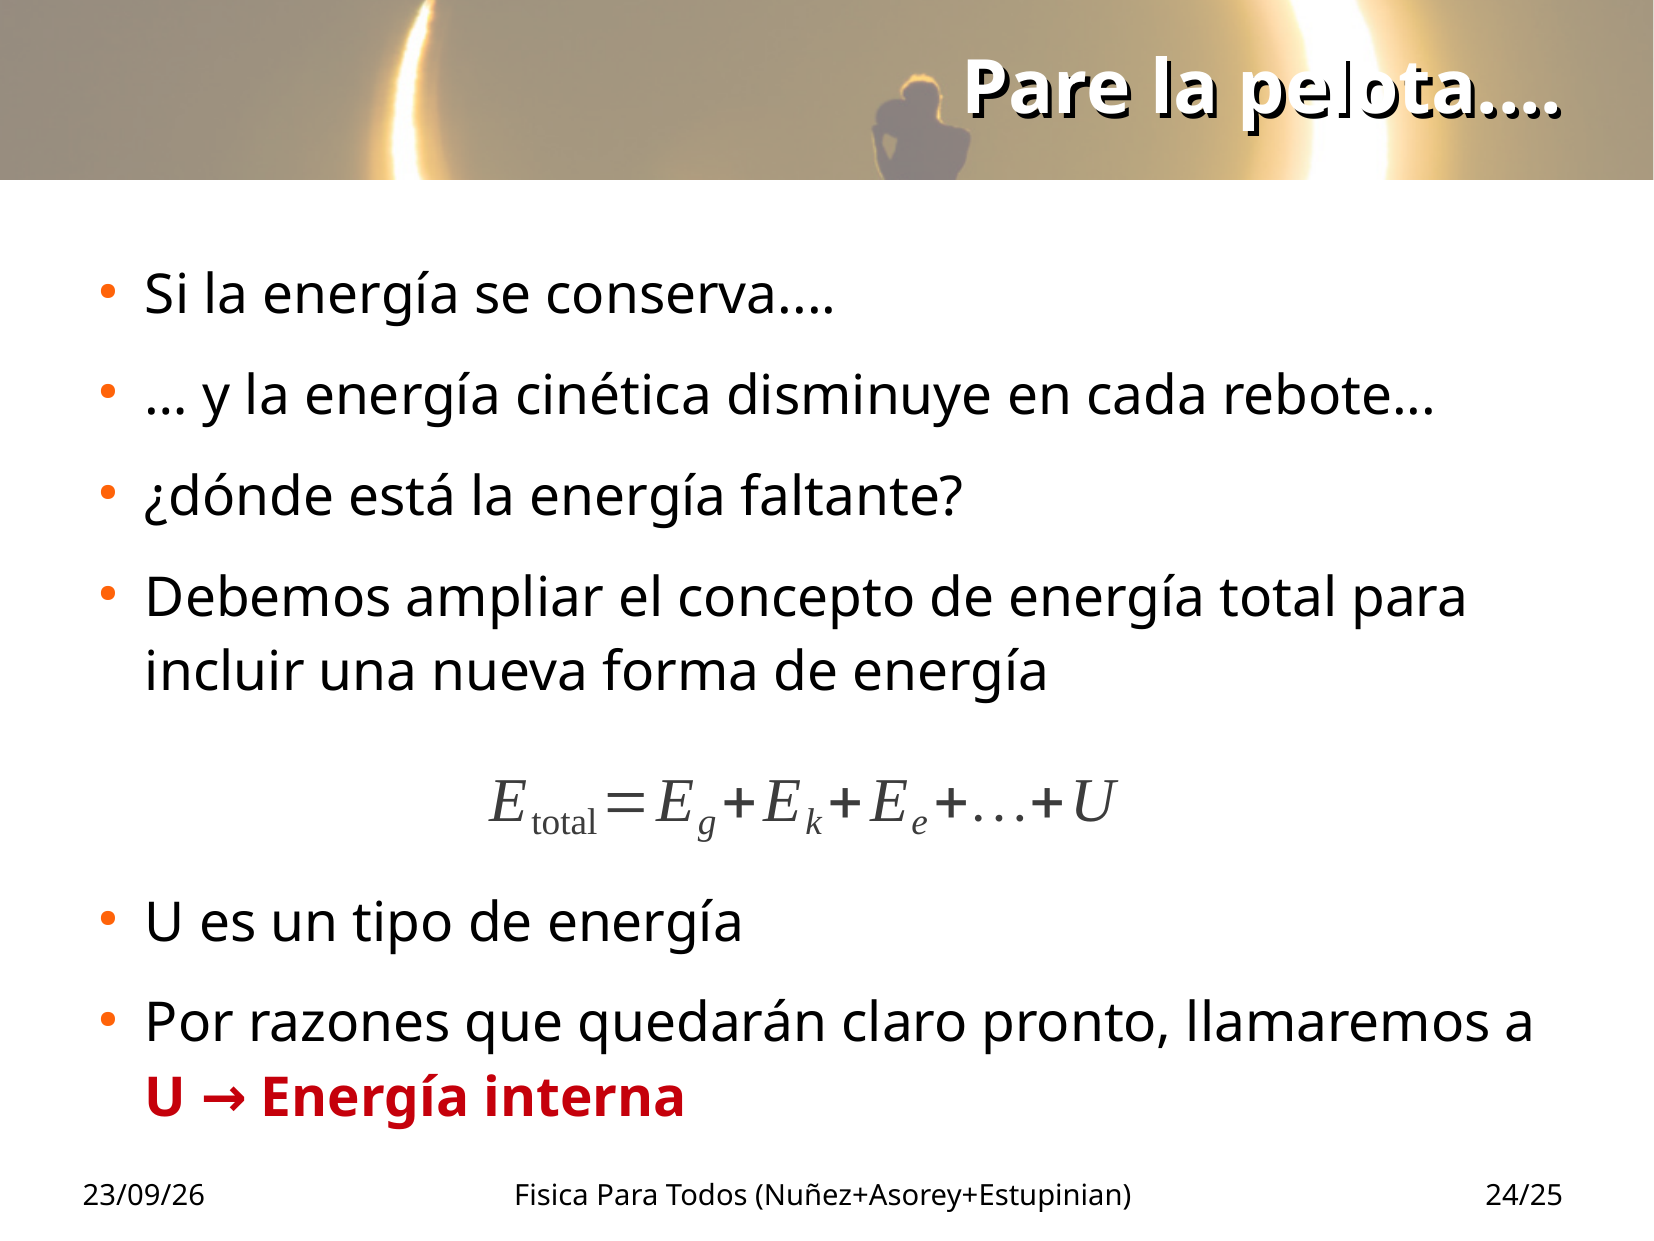

# Pare la pelota....
Si la energía se conserva....
… y la energía cinética disminuye en cada rebote...
¿dónde está la energía faltante?
Debemos ampliar el concepto de energía total para incluir una nueva forma de energía
U es un tipo de energía
Por razones que quedarán claro pronto, llamaremos a U → Energía interna
Fisica Para Todos (Nuñez+Asorey+Estupinian)
24